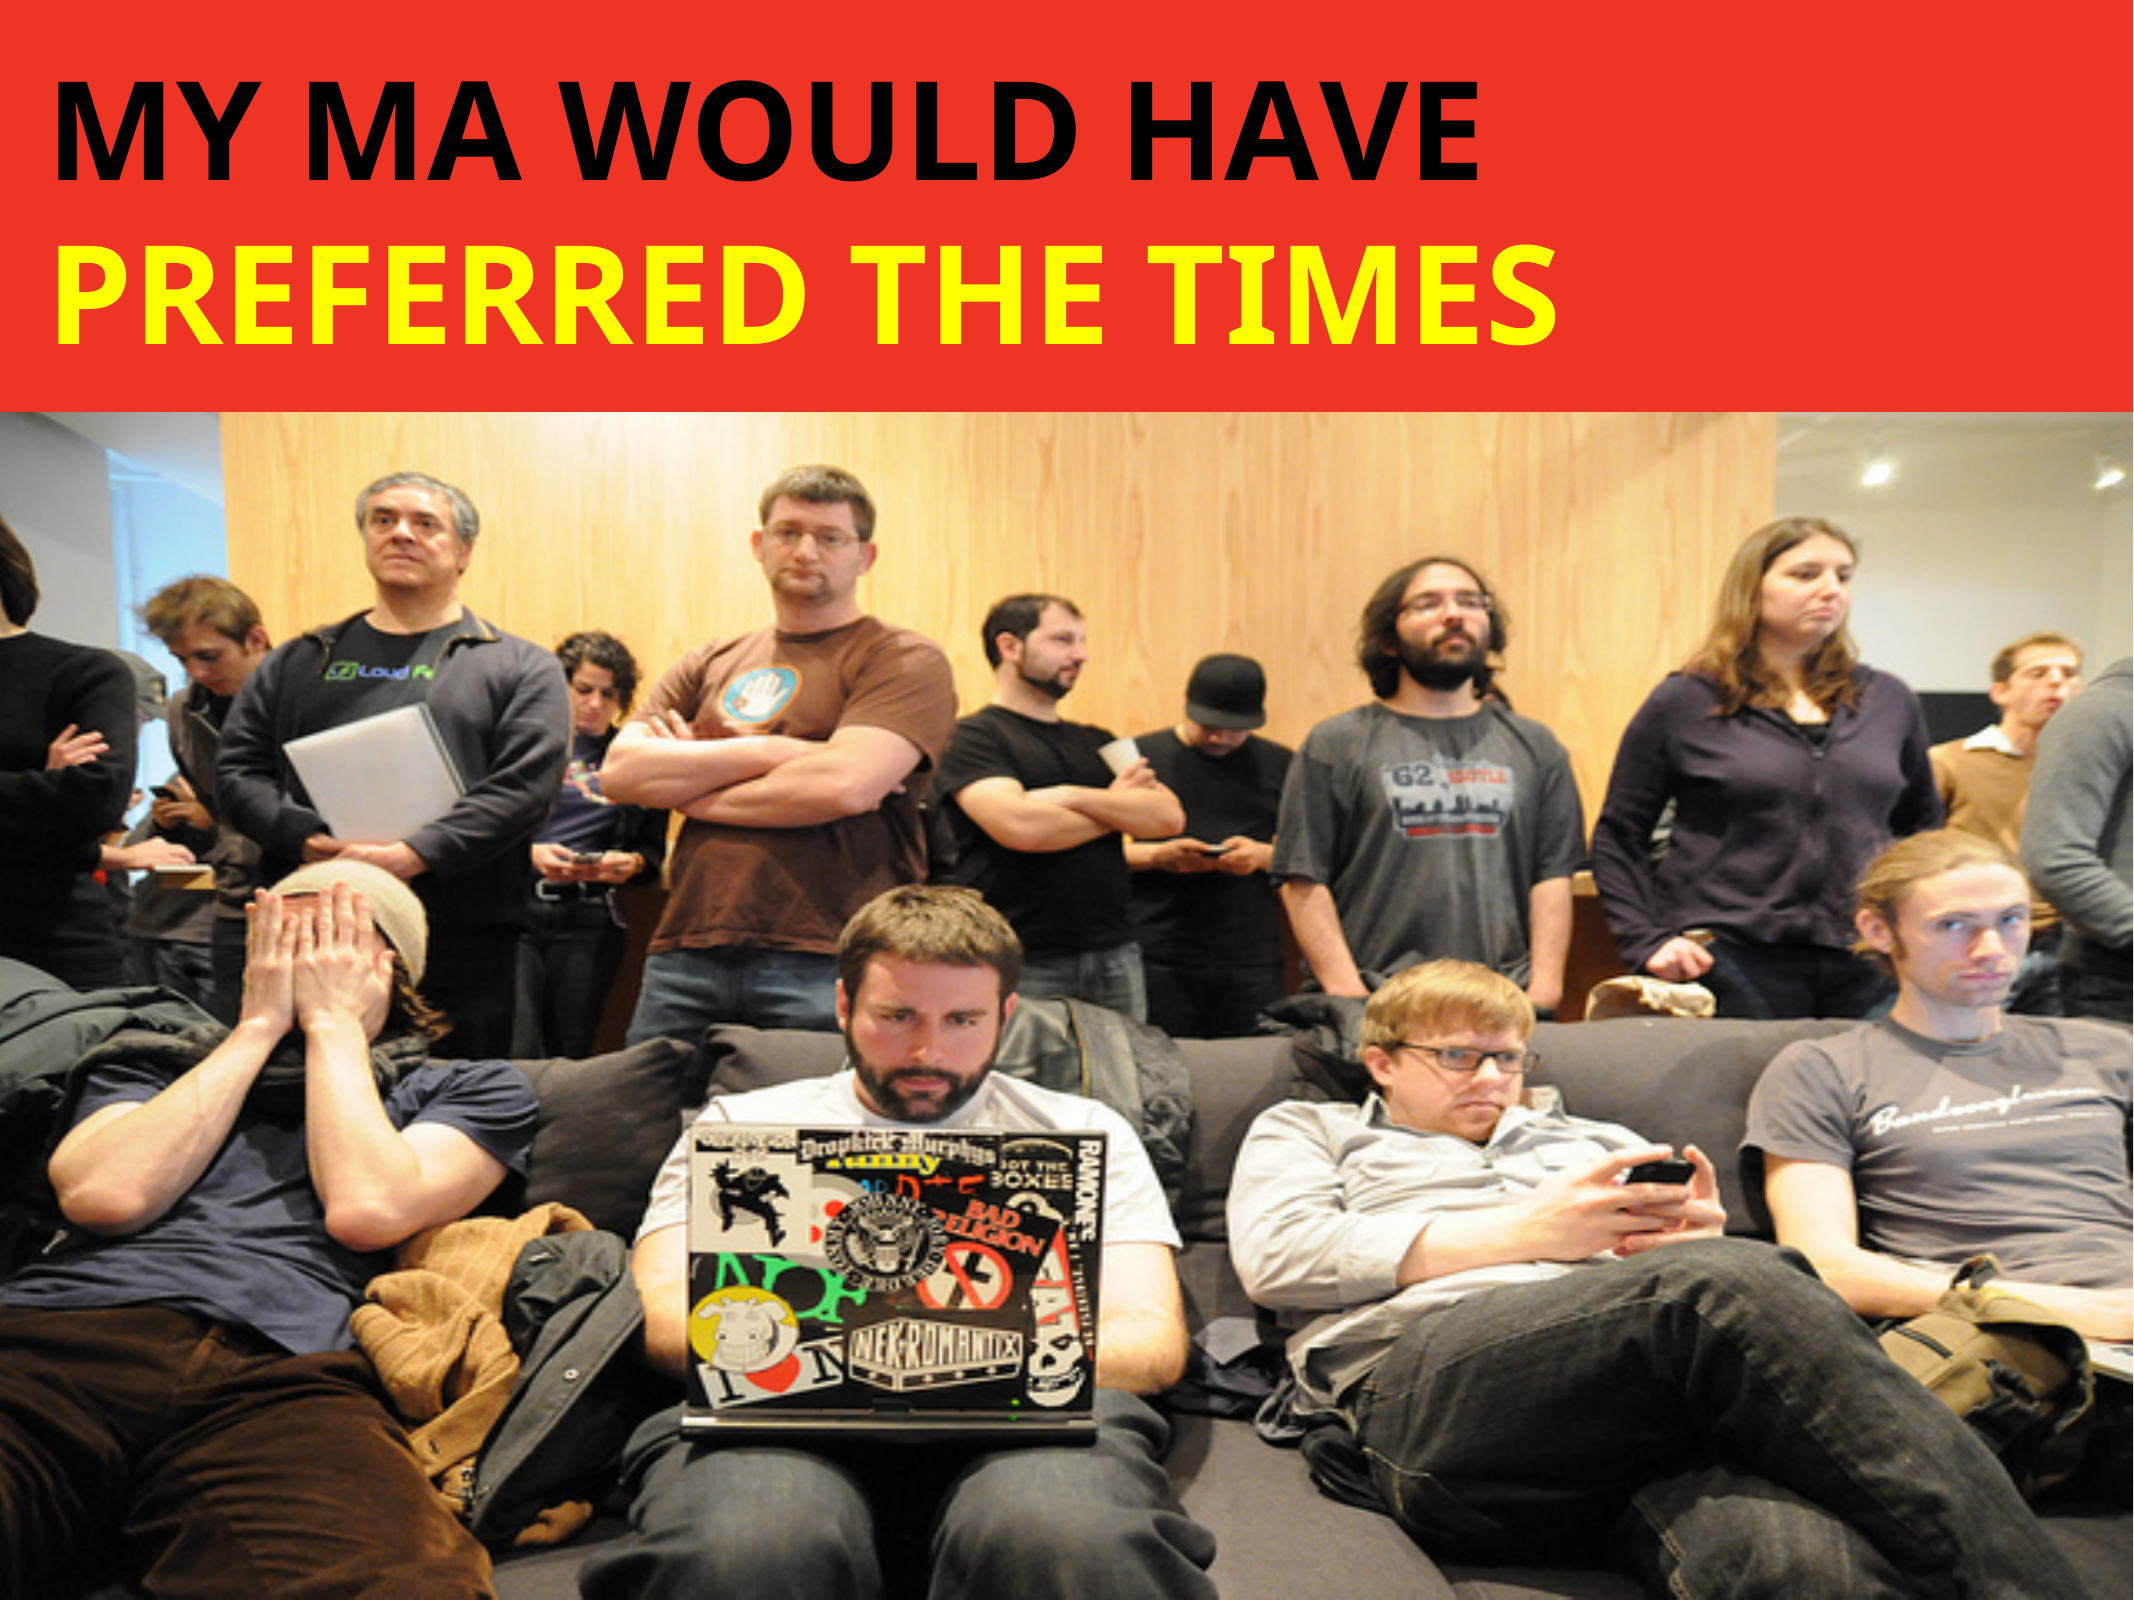

MY MA WOULD HAVE
PREFERRED THE TIMES